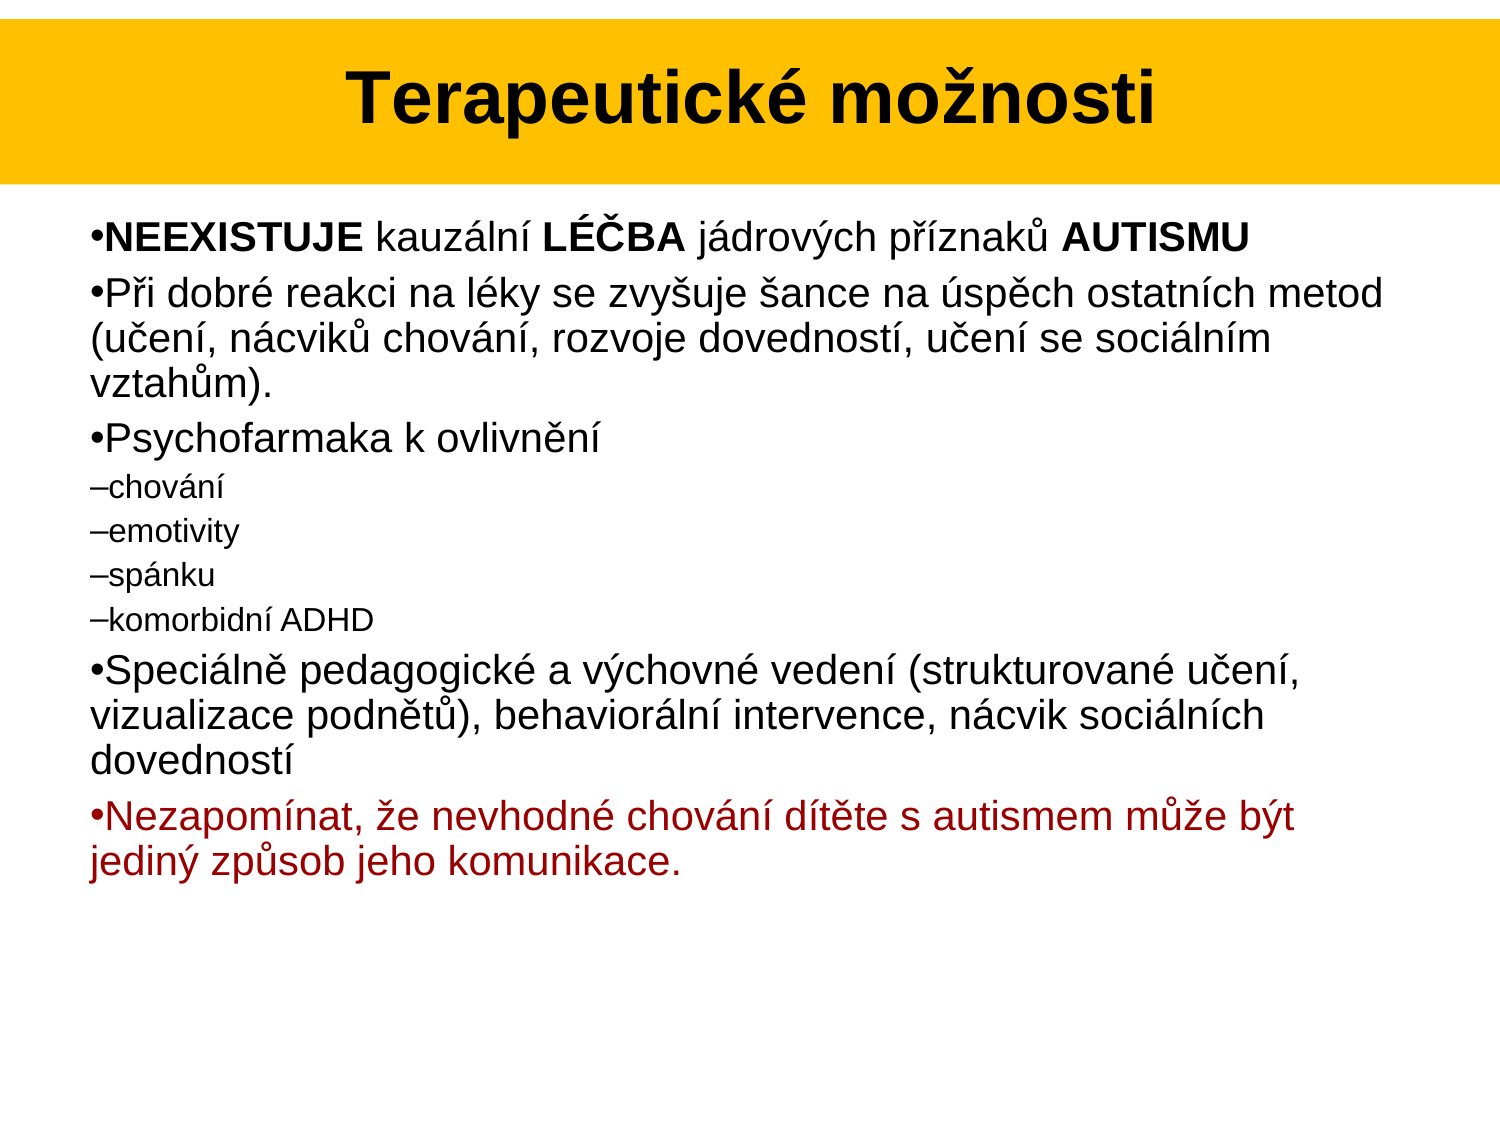

# Terapeutické možnosti
NEEXISTUJE kauzální LÉČBA jádrových příznaků AUTISMU
Při dobré reakci na léky se zvyšuje šance na úspěch ostatních metod (učení, nácviků chování, rozvoje dovedností, učení se sociálním vztahům).
Psychofarmaka k ovlivnění
chování
emotivity
spánku
komorbidní ADHD
Speciálně pedagogické a výchovné vedení (strukturované učení, vizualizace podnětů), behaviorální intervence, nácvik sociálních dovedností
Nezapomínat, že nevhodné chování dítěte s autismem může být jediný způsob jeho komunikace.